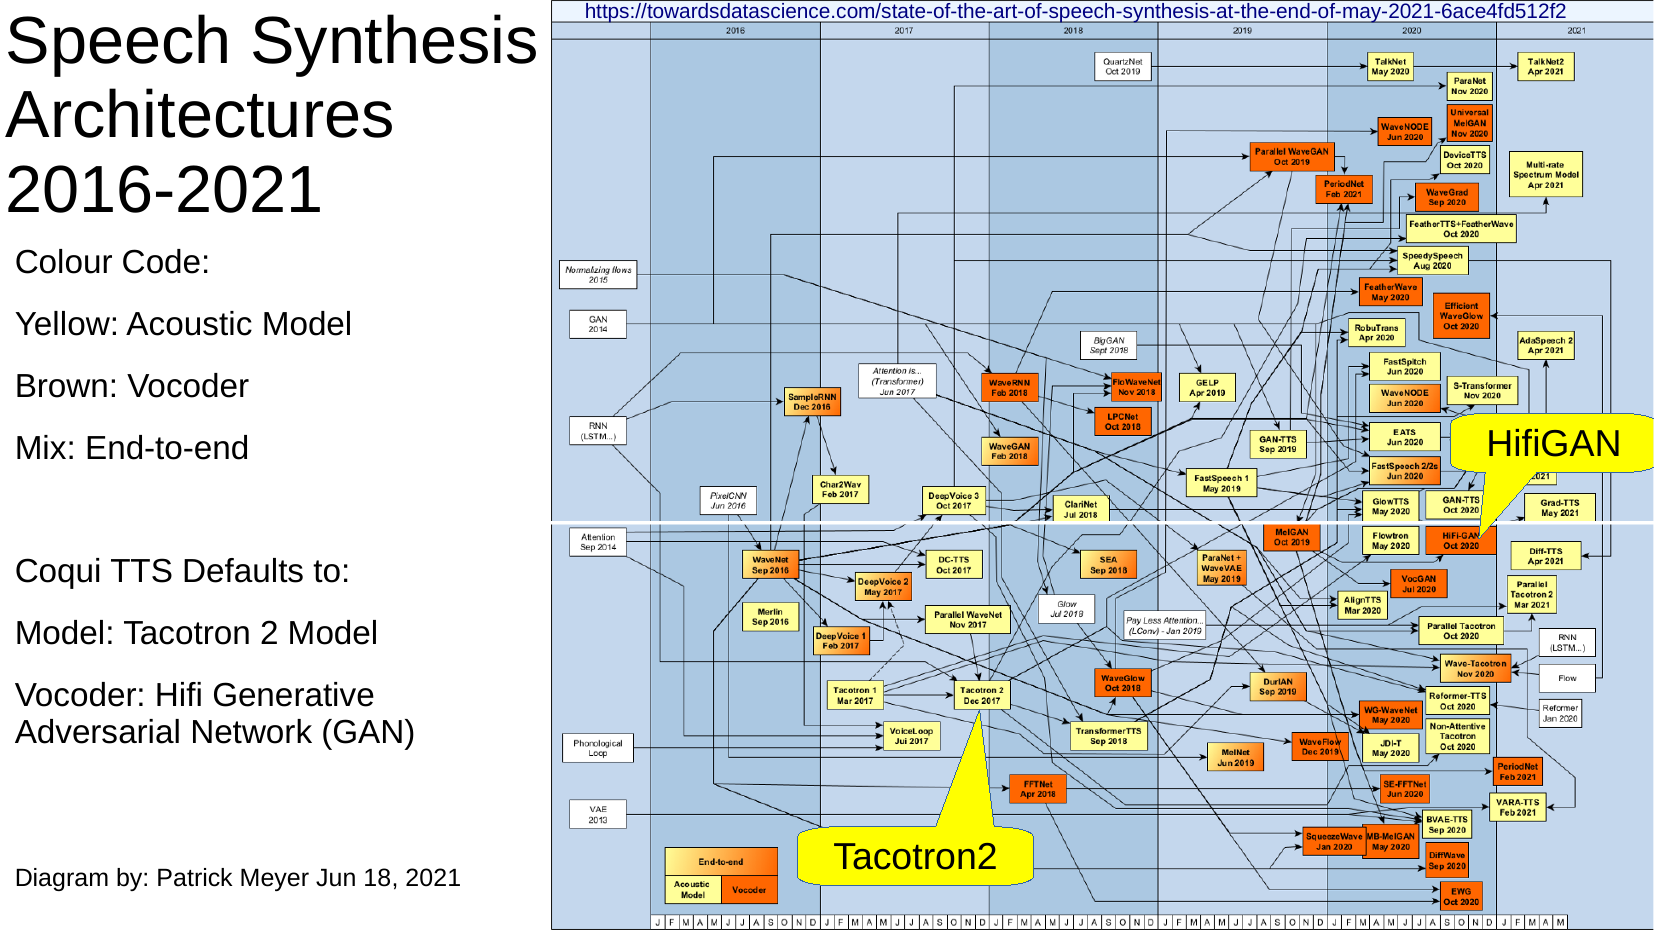

https://towardsdatascience.com/state-of-the-art-of-speech-synthesis-at-the-end-of-may-2021-6ace4fd512f2
# Speech Synthesis Architectures 2016-2021
Colour Code:
Yellow: Acoustic Model
Brown: Vocoder
Mix: End-to-end
Coqui TTS Defaults to:
Model: Tacotron 2 Model
Vocoder: Hifi Generative Adversarial Network (GAN)
HifiGAN
Tacotron2
Diagram by: Patrick Meyer Jun 18, 2021